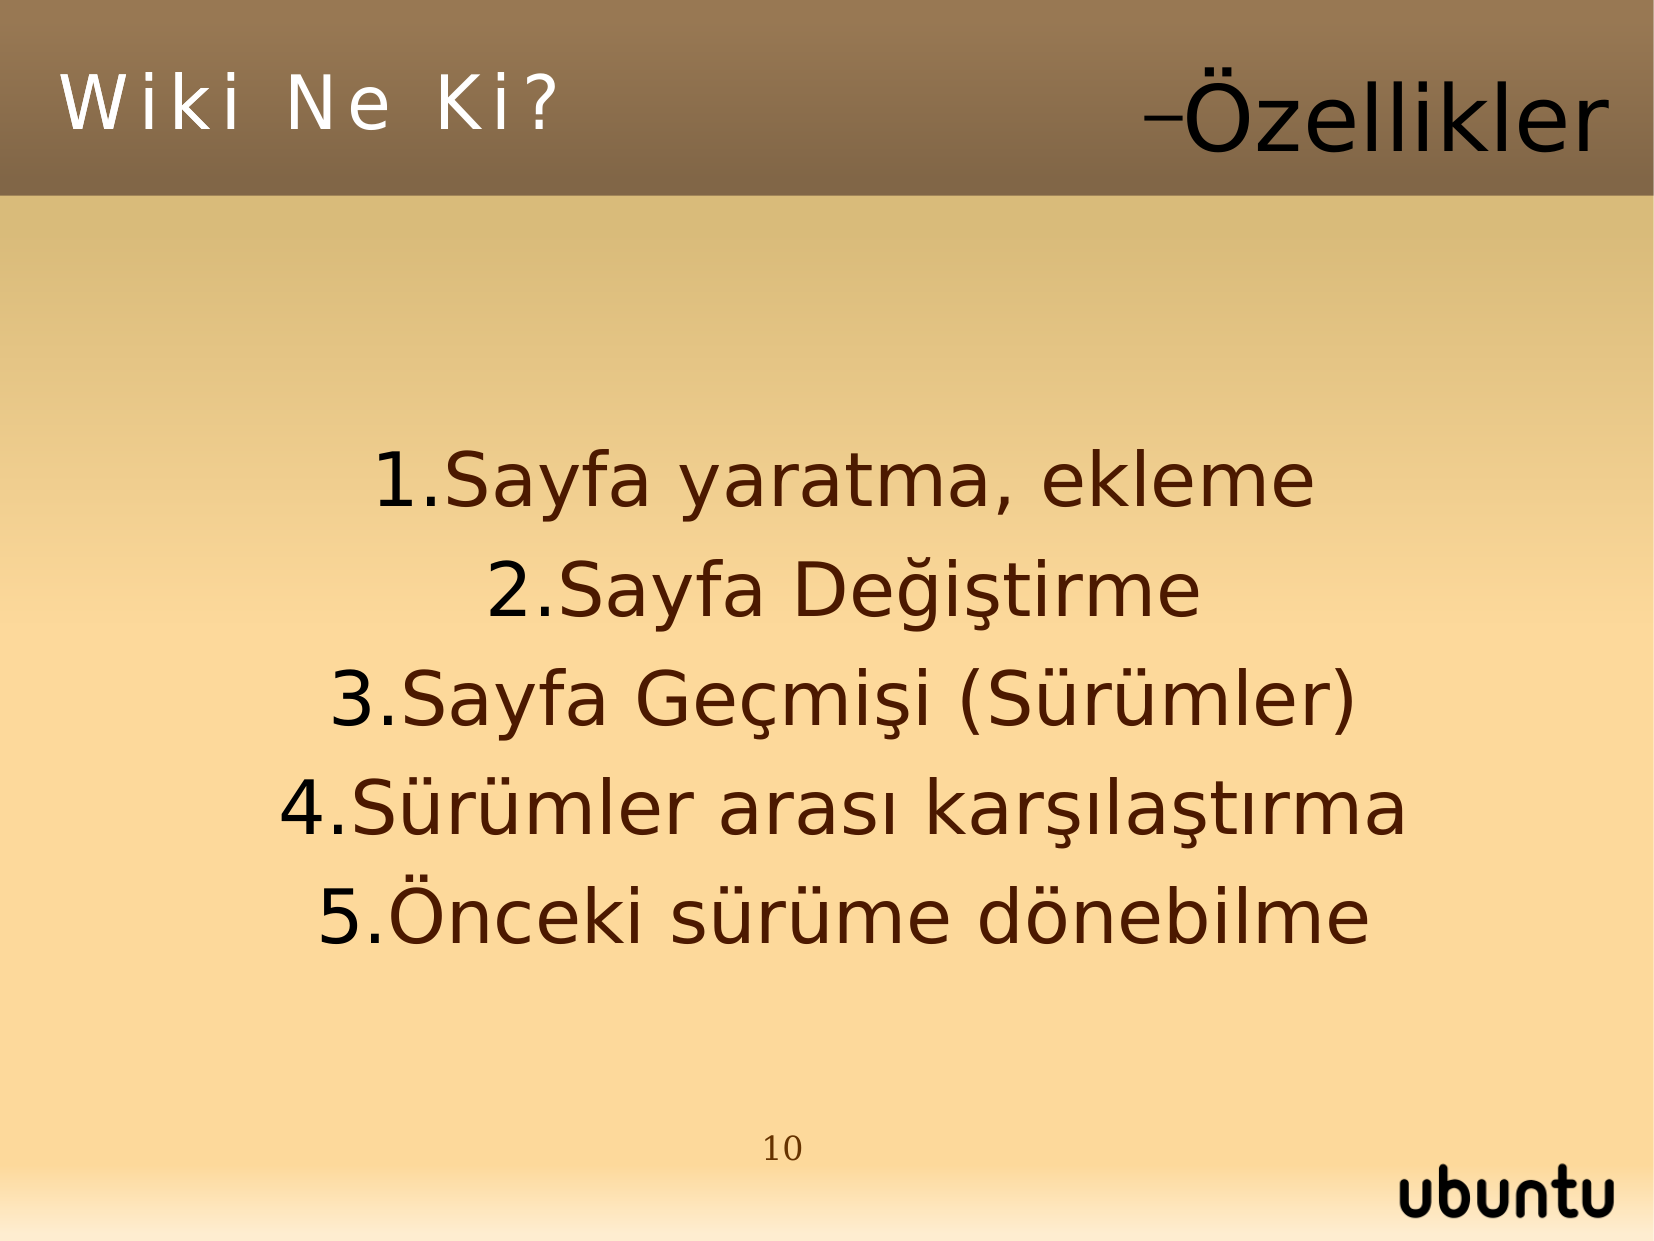

# Wiki
Wiki Ne Ki?
Özellikler
Sayfa yaratma, ekleme
Sayfa Değiştirme
Sayfa Geçmişi (Sürümler)
Sürümler arası karşılaştırma
Önceki sürüme dönebilme
10